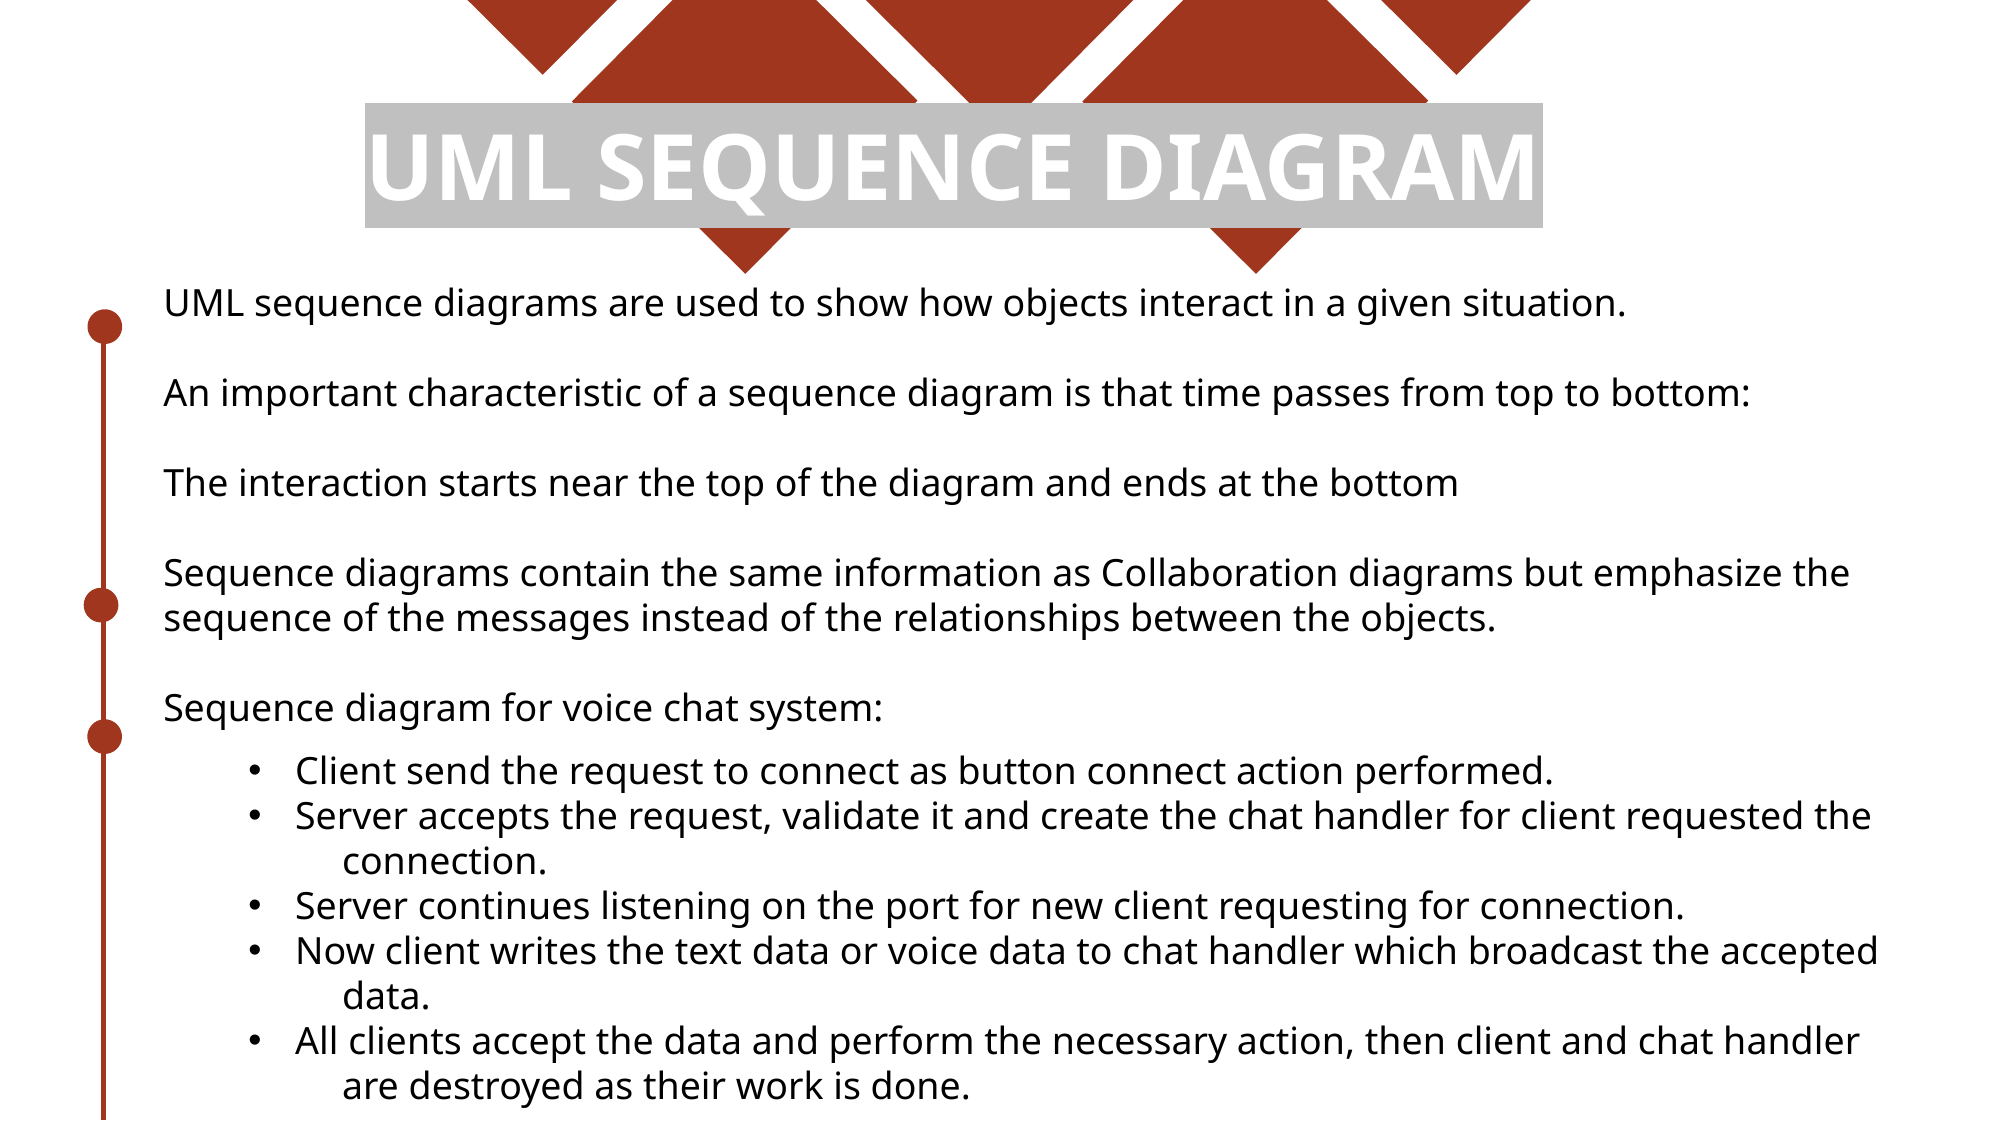

# UML SEQUENCE DIAGRAM
UML sequence diagrams are used to show how objects interact in a given situation.
An important characteristic of a sequence diagram is that time passes from top to bottom:
The interaction starts near the top of the diagram and ends at the bottom
Sequence diagrams contain the same information as Collaboration diagrams but emphasize the sequence of the messages instead of the relationships between the objects.
Sequence diagram for voice chat system:
Client send the request to connect as button connect action performed.
Server accepts the request, validate it and create the chat handler for client requested the connection.
Server continues listening on the port for new client requesting for connection.
Now client writes the text data or voice data to chat handler which broadcast the accepted data.
All clients accept the data and perform the necessary action, then client and chat handler are destroyed as their work is done.